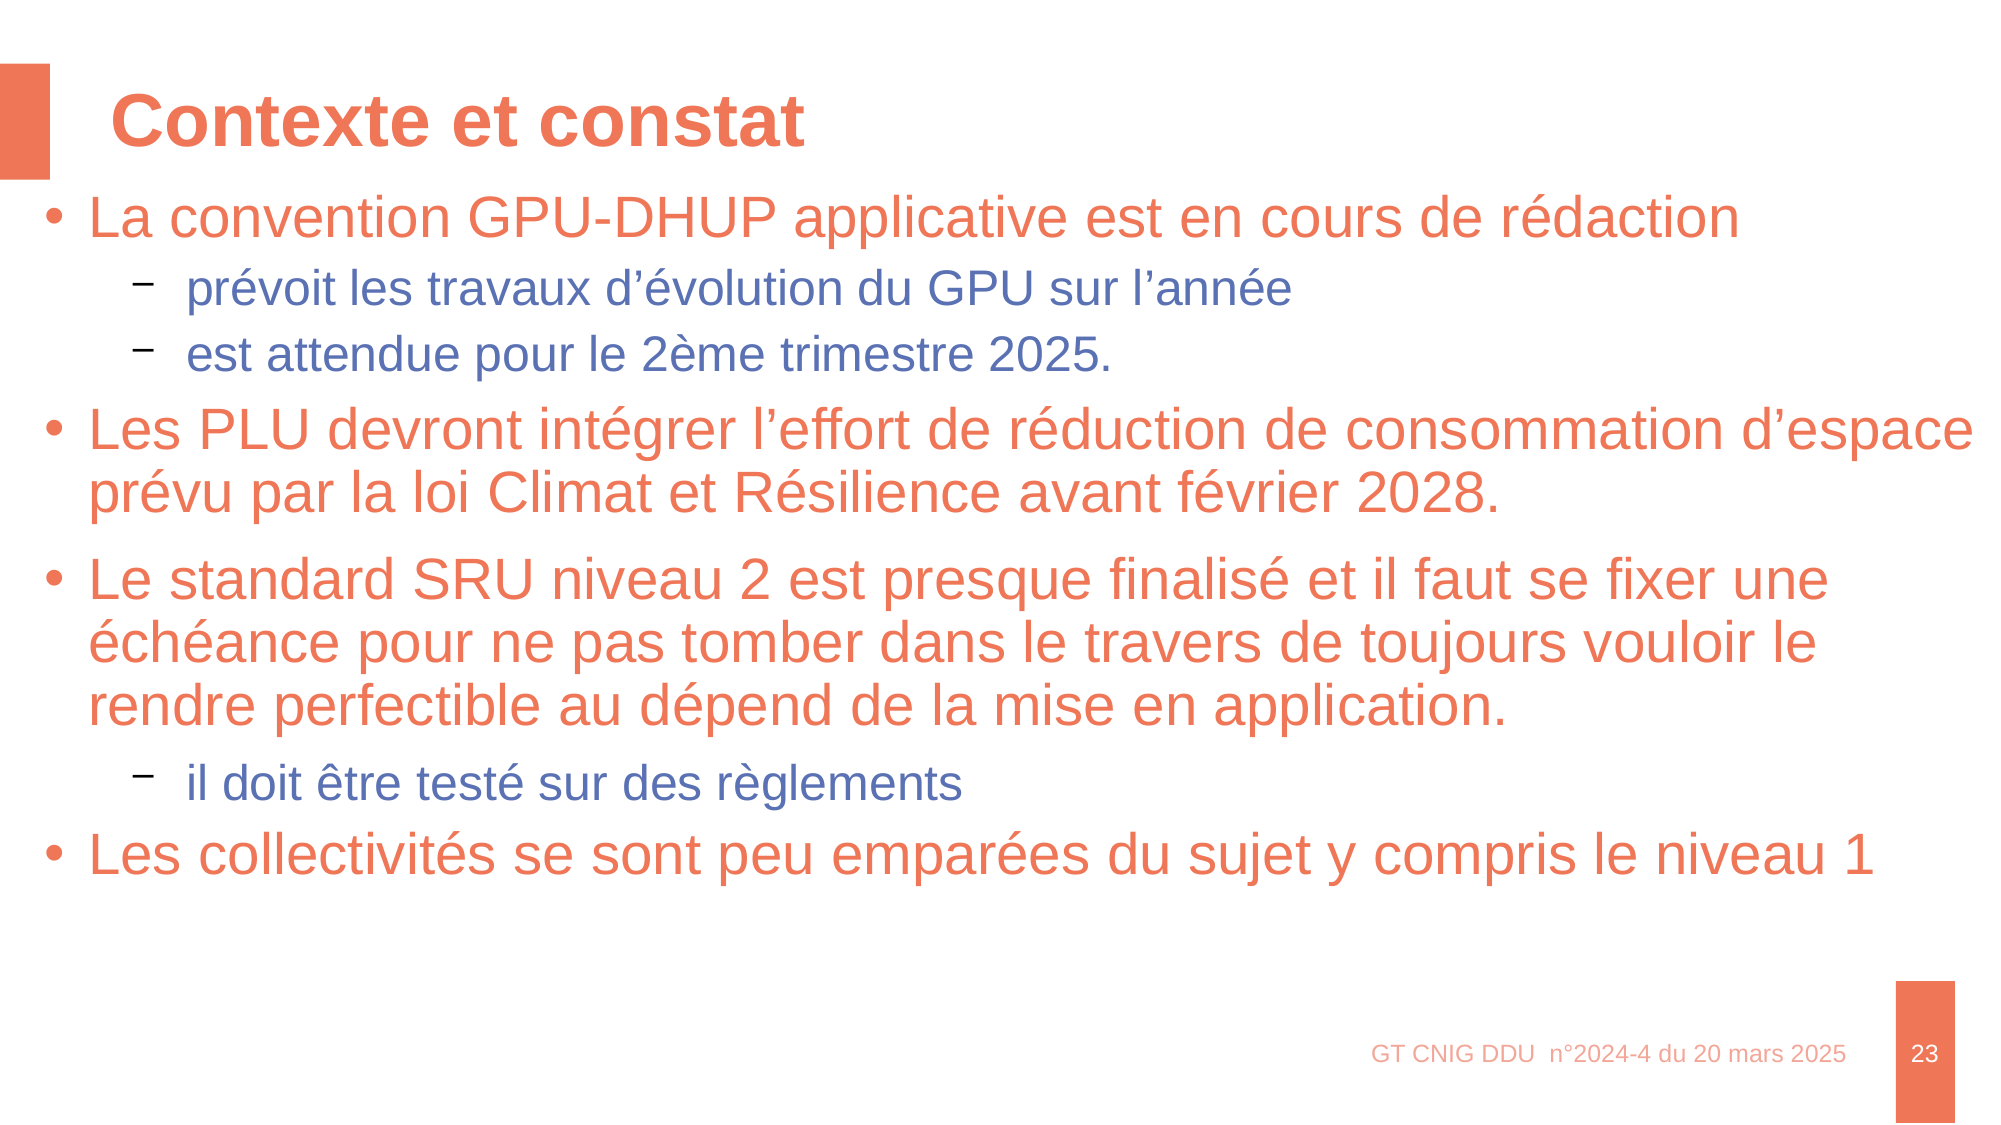

# Contexte et constat
La convention GPU-DHUP applicative est en cours de rédaction
prévoit les travaux d’évolution du GPU sur l’année
est attendue pour le 2ème trimestre 2025.
Les PLU devront intégrer l’effort de réduction de consommation d’espace prévu par la loi Climat et Résilience avant février 2028.
Le standard SRU niveau 2 est presque finalisé et il faut se fixer une échéance pour ne pas tomber dans le travers de toujours vouloir le rendre perfectible au dépend de la mise en application.
il doit être testé sur des règlements
Les collectivités se sont peu emparées du sujet y compris le niveau 1
23
GT CNIG DDU n°2024-4 du 20 mars 2025